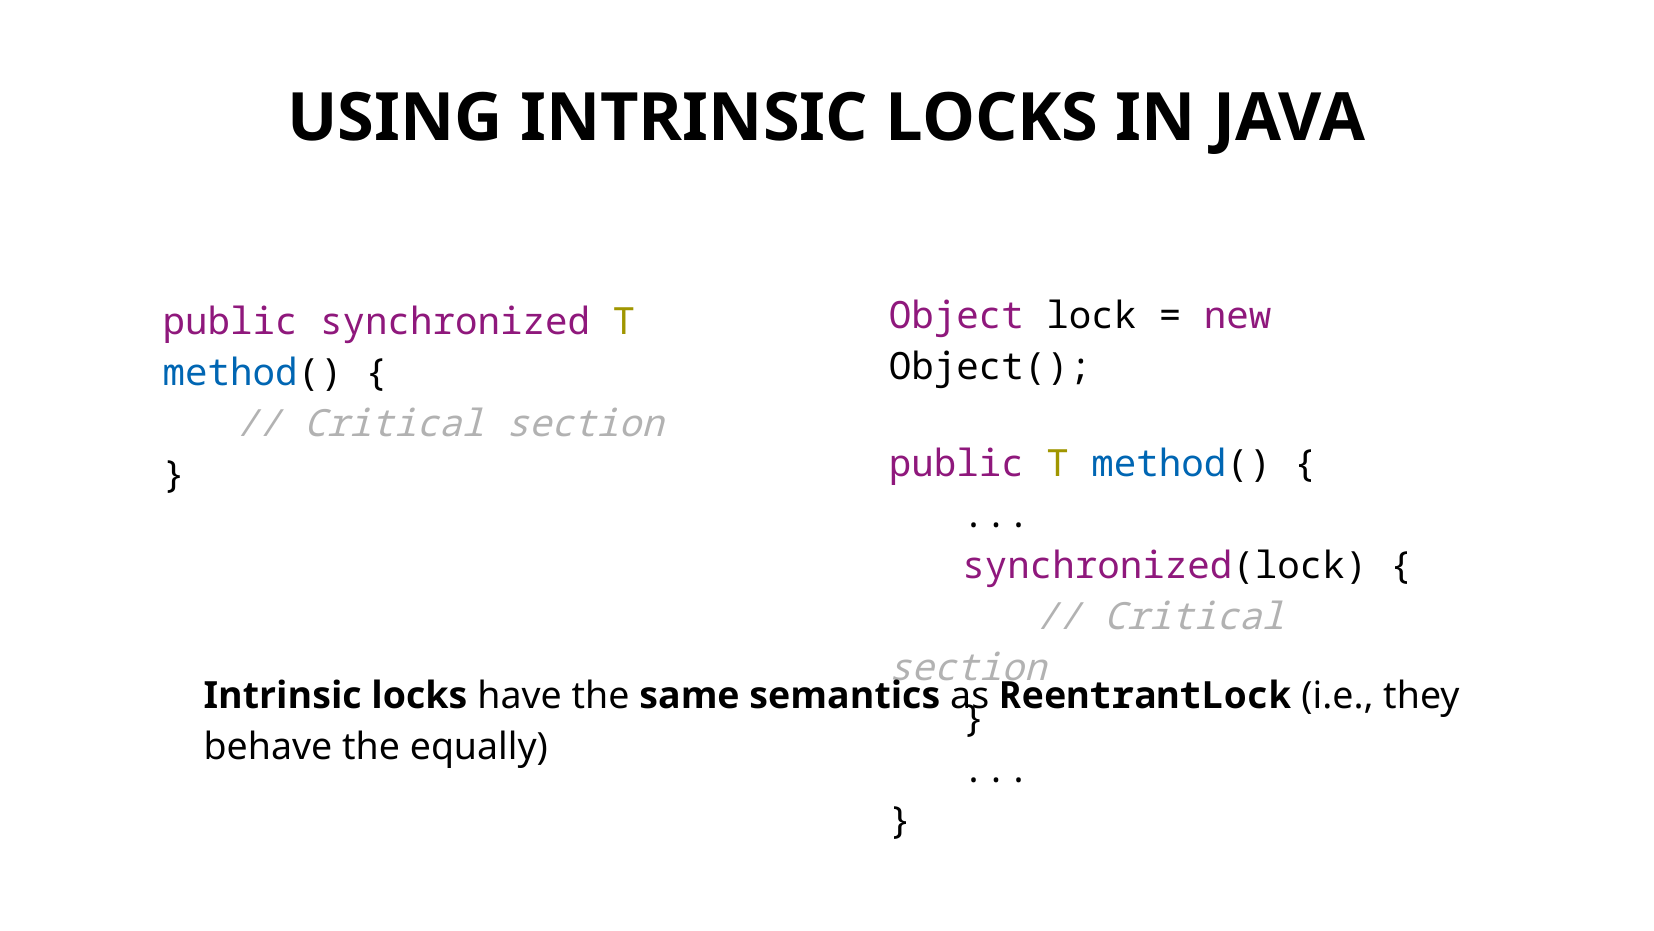

# USING INTRINSIC LOCKS IN JAVA
Object lock = new Object();
public T method() {
	...
	synchronized(lock) {
		// Critical section
	}
	...
}
public synchronized T method() {
	// Critical section
}
Intrinsic locks have the same semantics as ReentrantLock (i.e., they behave the equally)